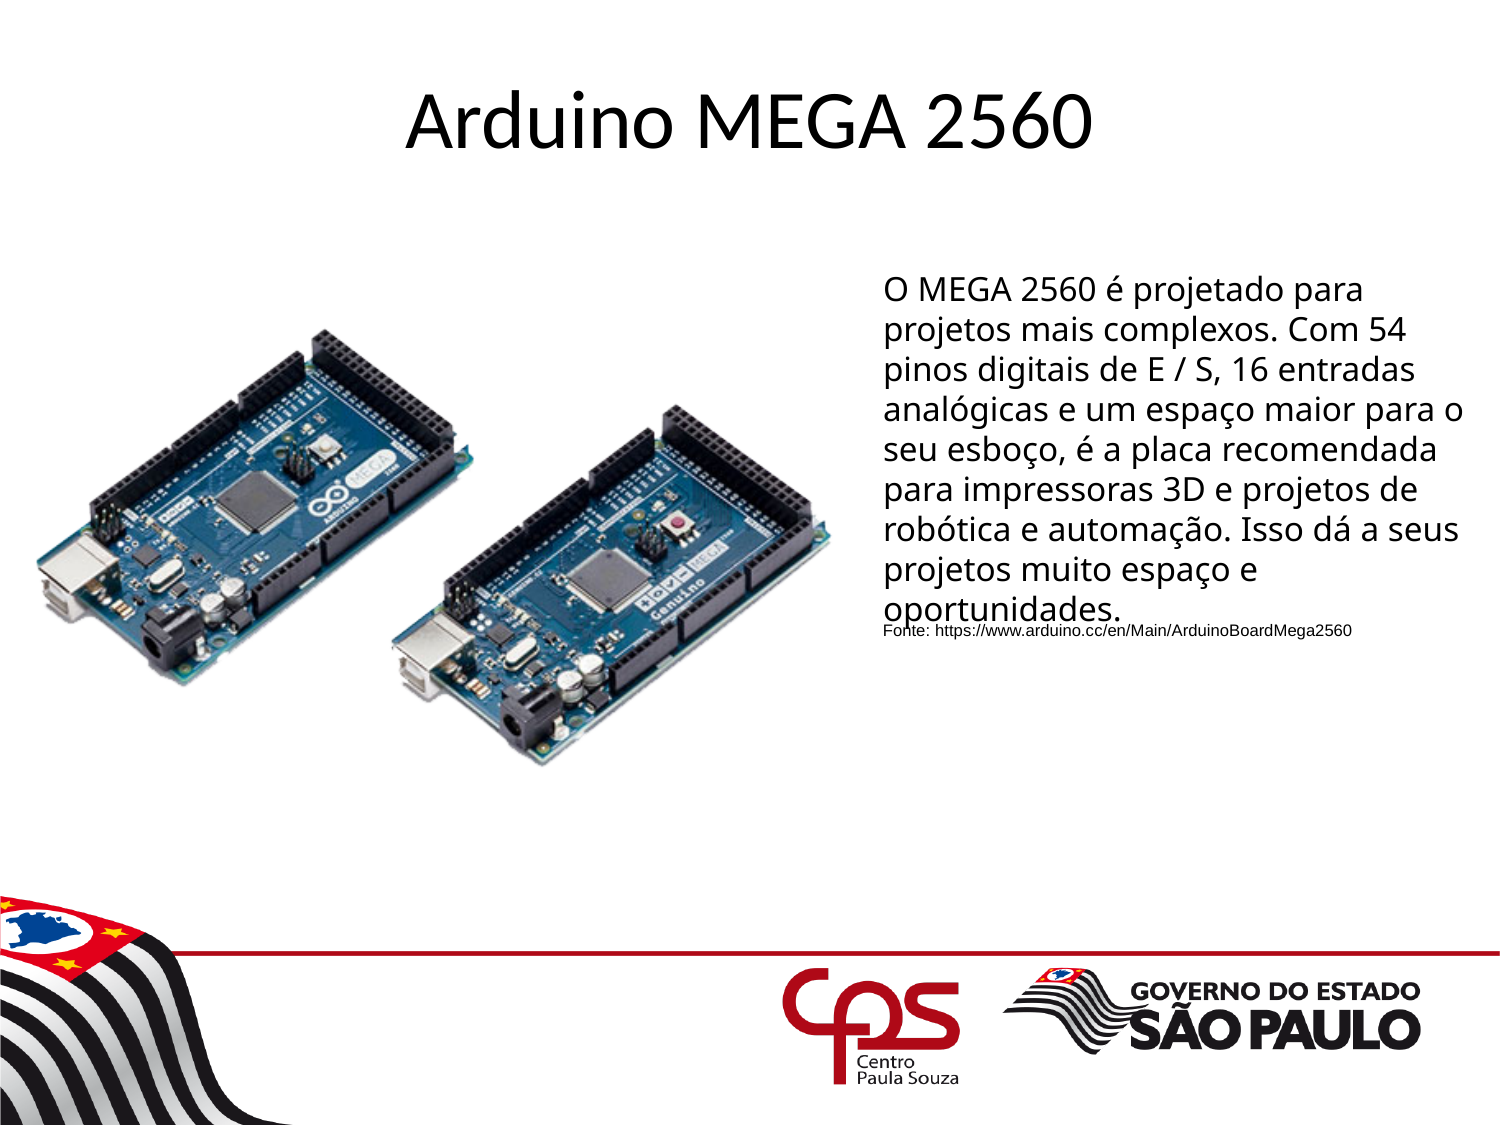

# Arduino MEGA 2560
O MEGA 2560 é projetado para projetos mais complexos. Com 54 pinos digitais de E / S, 16 entradas analógicas e um espaço maior para o seu esboço, é a placa recomendada para impressoras 3D e projetos de robótica e automação. Isso dá a seus projetos muito espaço e oportunidades.
Fonte: https://www.arduino.cc/en/Main/ArduinoBoardMega2560